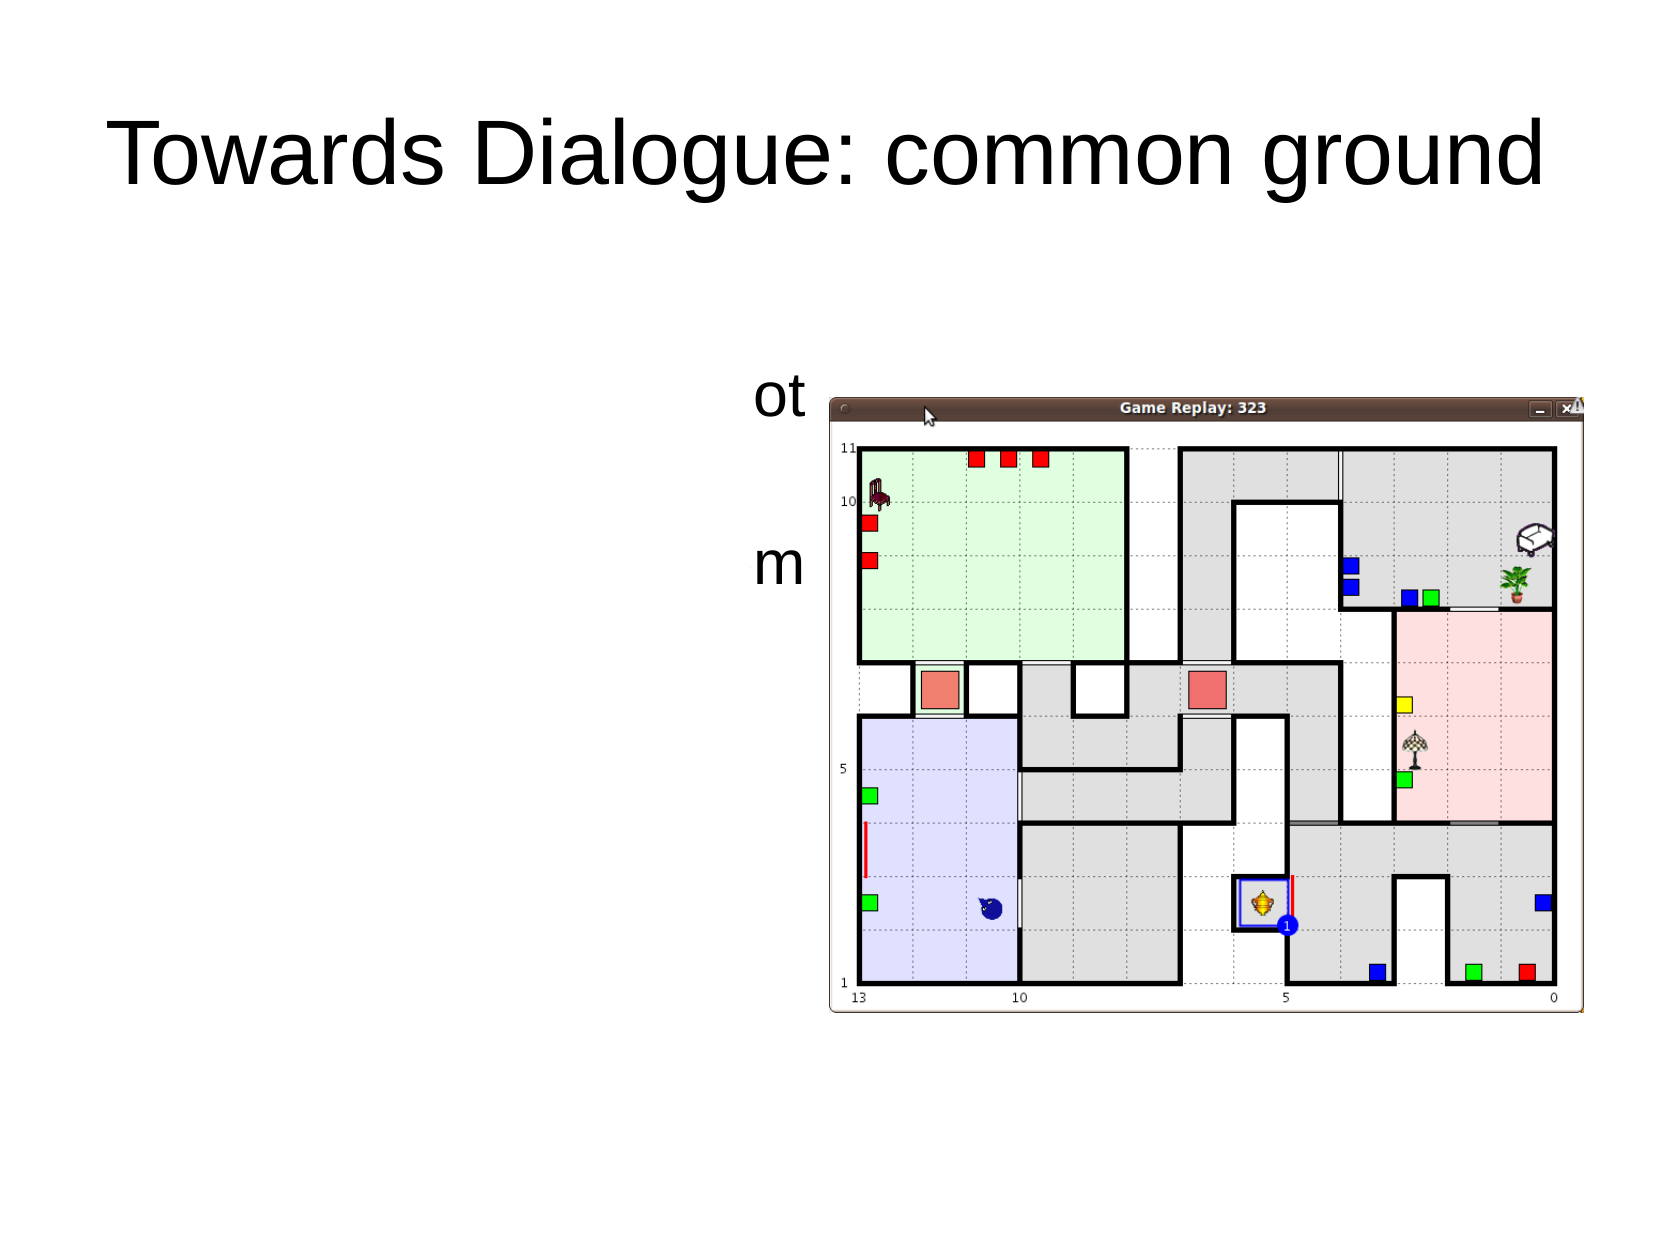

# Towards Dialogue: common ground
When the interaction starts the user does not know the virtual world
As the user and system interact they build common ground
The system should only refer to things inside the common ground